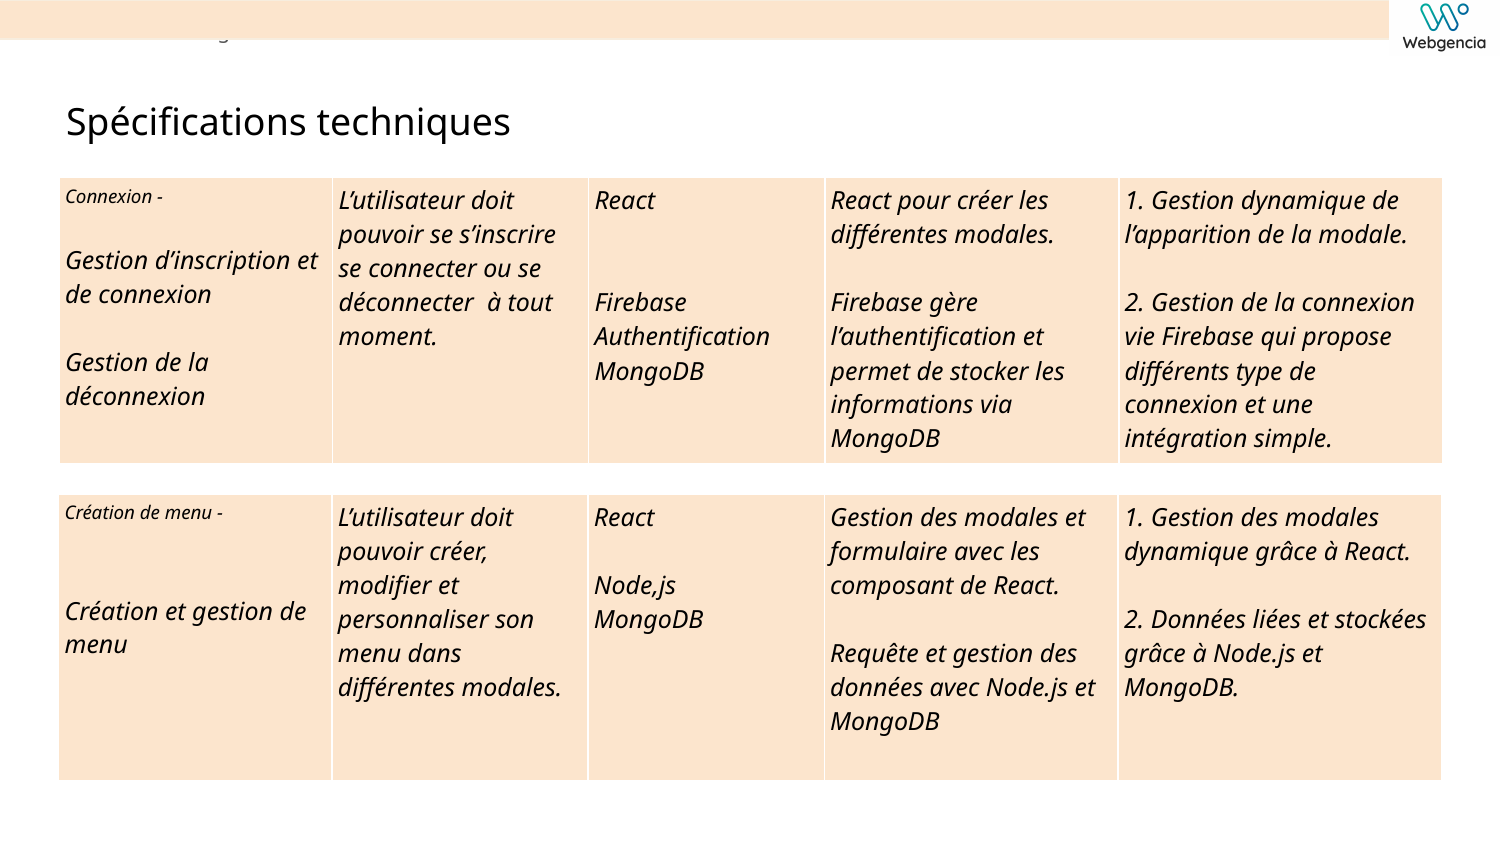

Présentation de l’usage du no-code
# Spécifications techniques
| Connexion - Gestion d’inscription et de connexion Gestion de la déconnexion | L’utilisateur doit pouvoir se s’inscrire se connecter ou se déconnecter à tout moment. | React Firebase Authentification MongoDB | React pour créer les différentes modales. Firebase gère l’authentification et permet de stocker les informations via MongoDB | 1. Gestion dynamique de l’apparition de la modale. 2. Gestion de la connexion vie Firebase qui propose différents type de connexion et une intégration simple. |
| --- | --- | --- | --- | --- |
| Création de menu - Création et gestion de menu | L’utilisateur doit pouvoir créer, modifier et personnaliser son menu dans différentes modales. | React Node,js MongoDB | Gestion des modales et formulaire avec les composant de React. Requête et gestion des données avec Node.js et MongoDB | 1. Gestion des modales dynamique grâce à React. 2. Données liées et stockées grâce à Node.js et MongoDB. |
| --- | --- | --- | --- | --- |